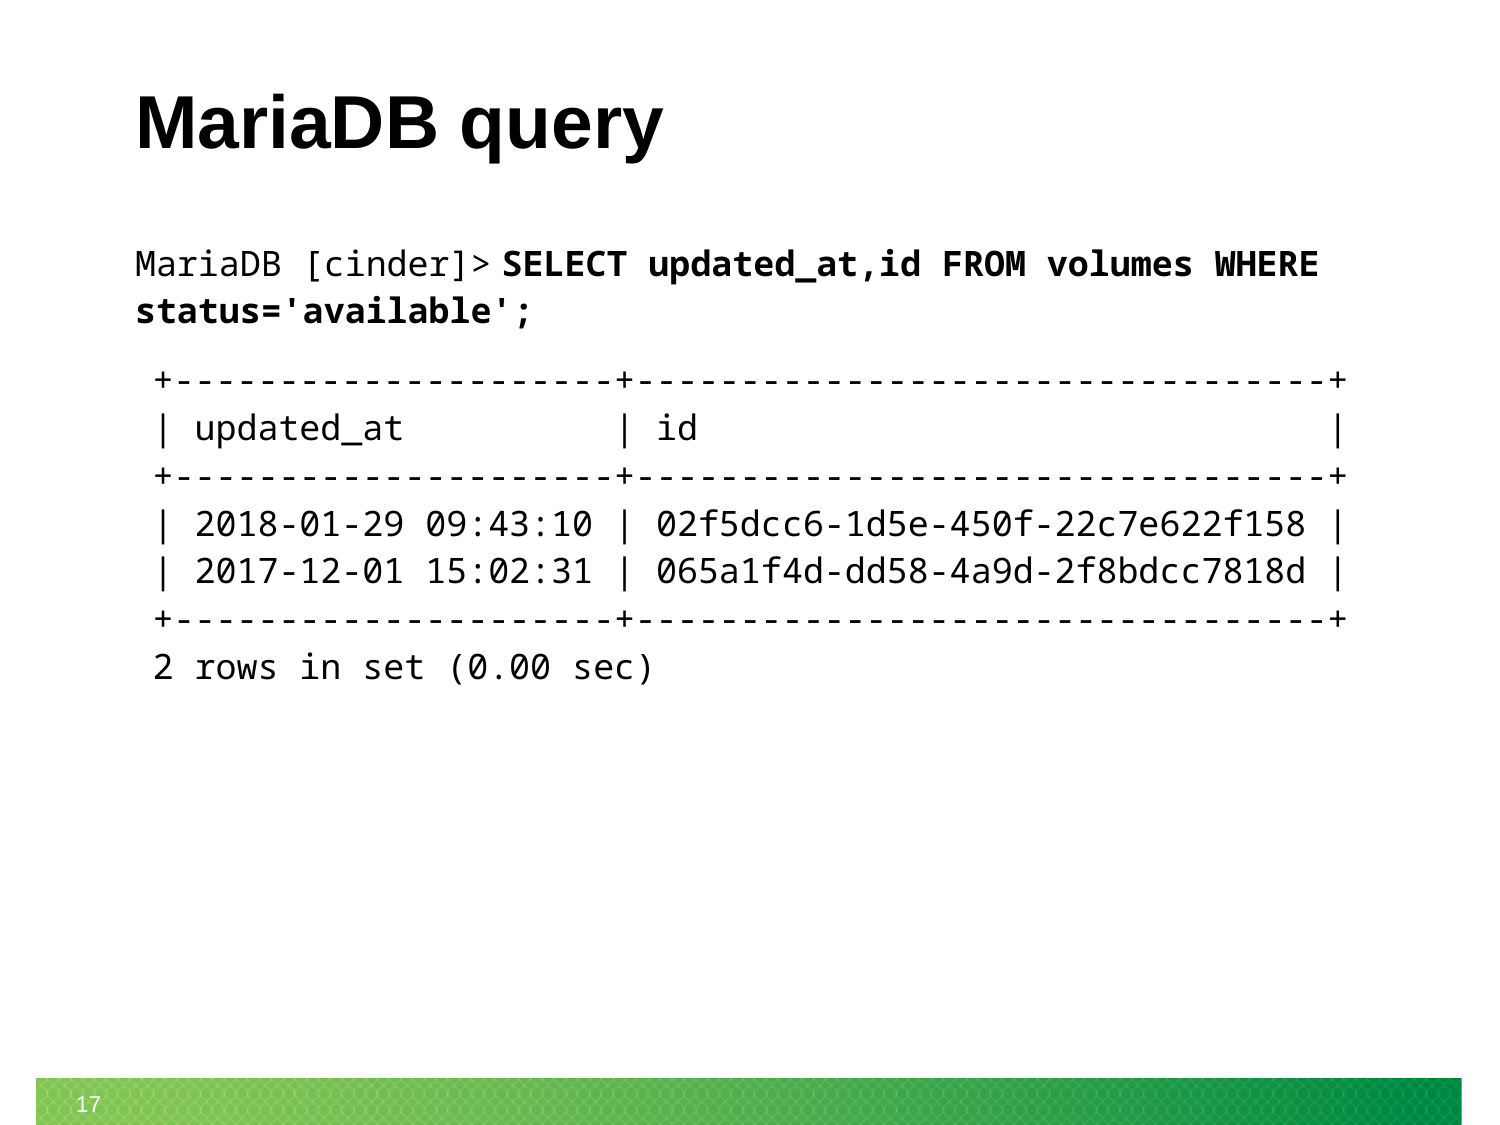

# MariaDB query
MariaDB [cinder]> SELECT updated_at,id FROM volumes WHERE status='available';
+---------------------+---------------------------------+
| updated_at | id |
+---------------------+---------------------------------+
| 2018-01-29 09:43:10 | 02f5dcc6-1d5e-450f-22c7e622f158 |
| 2017-12-01 15:02:31 | 065a1f4d-dd58-4a9d-2f8bdcc7818d |
+---------------------+---------------------------------+
2 rows in set (0.00 sec)